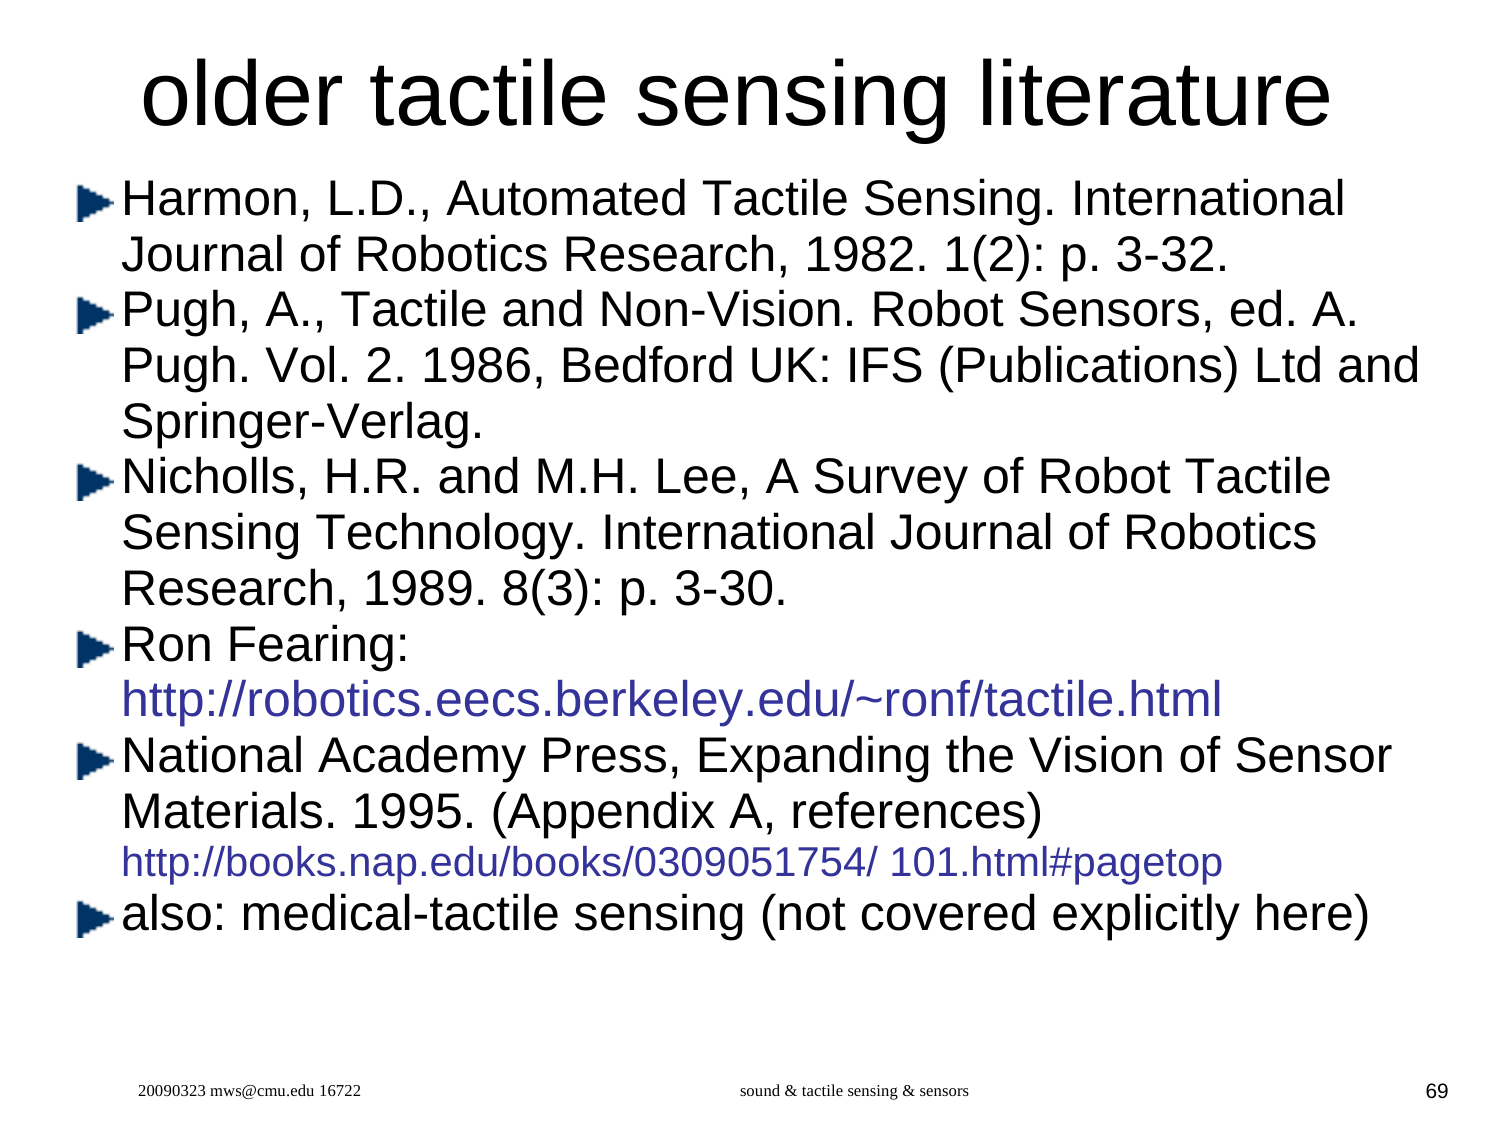

# older tactile sensing literature
Harmon, L.D., Automated Tactile Sensing. International Journal of Robotics Research, 1982. 1(2): p. 3-32.
Pugh, A., Tactile and Non-Vision. Robot Sensors, ed. A. Pugh. Vol. 2. 1986, Bedford UK: IFS (Publications) Ltd and Springer-Verlag.
Nicholls, H.R. and M.H. Lee, A Survey of Robot Tactile Sensing Technology. International Journal of Robotics Research, 1989. 8(3): p. 3-30.
Ron Fearing: http://robotics.eecs.berkeley.edu/~ronf/tactile.html
National Academy Press, Expanding the Vision of Sensor Materials. 1995. (Appendix A, references)
http://books.nap.edu/books/0309051754/ 101.html#pagetop
also: medical-tactile sensing (not covered explicitly here)
69
20090323 mws@cmu.edu 16722
sound & tactile sensing & sensors